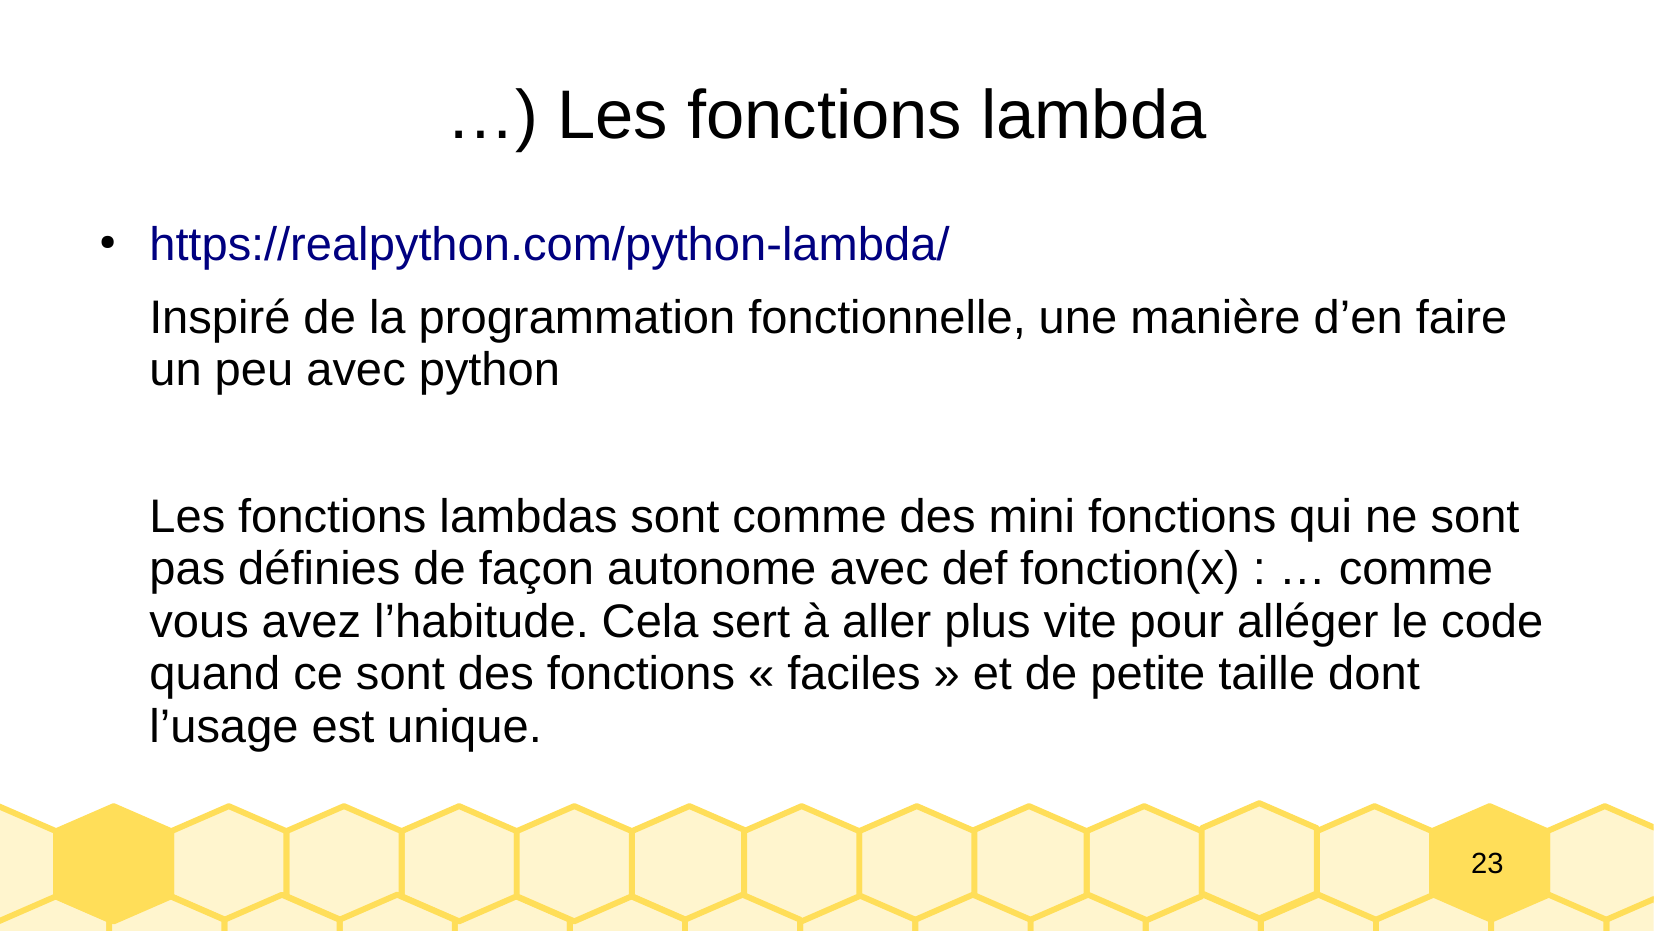

# …) Les fonctions lambda
https://realpython.com/python-lambda/
Inspiré de la programmation fonctionnelle, une manière d’en faire un peu avec python
Les fonctions lambdas sont comme des mini fonctions qui ne sont pas définies de façon autonome avec def fonction(x) : … comme vous avez l’habitude. Cela sert à aller plus vite pour alléger le code quand ce sont des fonctions « faciles » et de petite taille dont l’usage est unique.